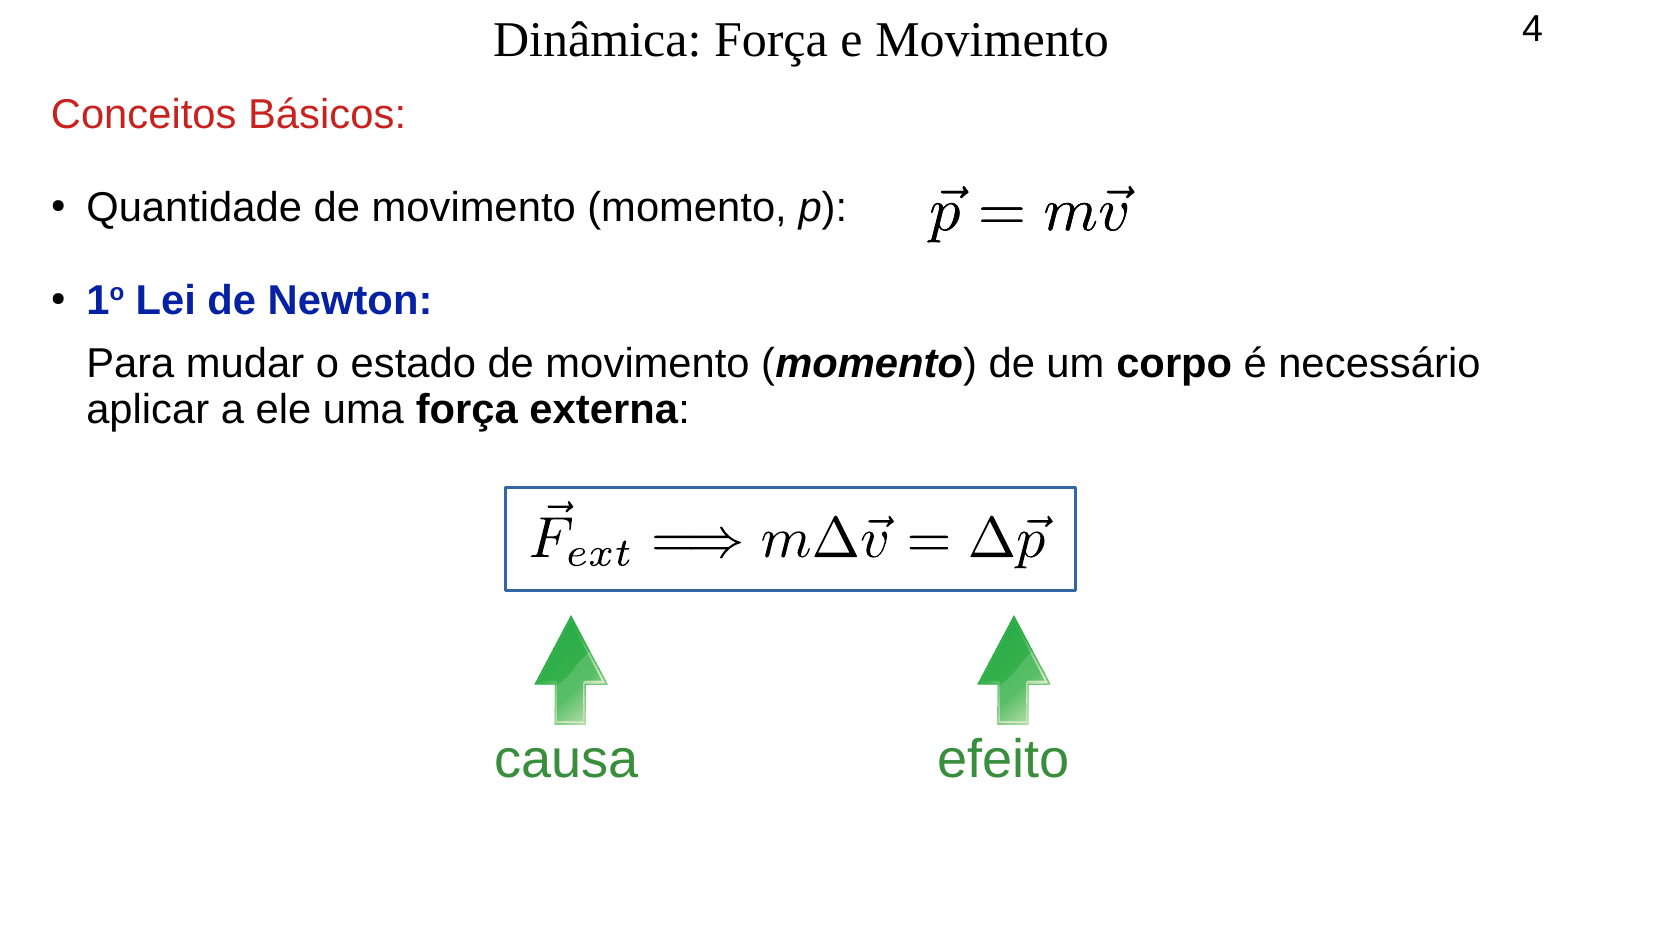

Dinâmica: Força e Movimento
Conceitos Básicos:
Quantidade de movimento (momento, p):
1o Lei de Newton:
Para mudar o estado de movimento (momento) de um corpo é necessário aplicar a ele uma força externa:
causa
efeito